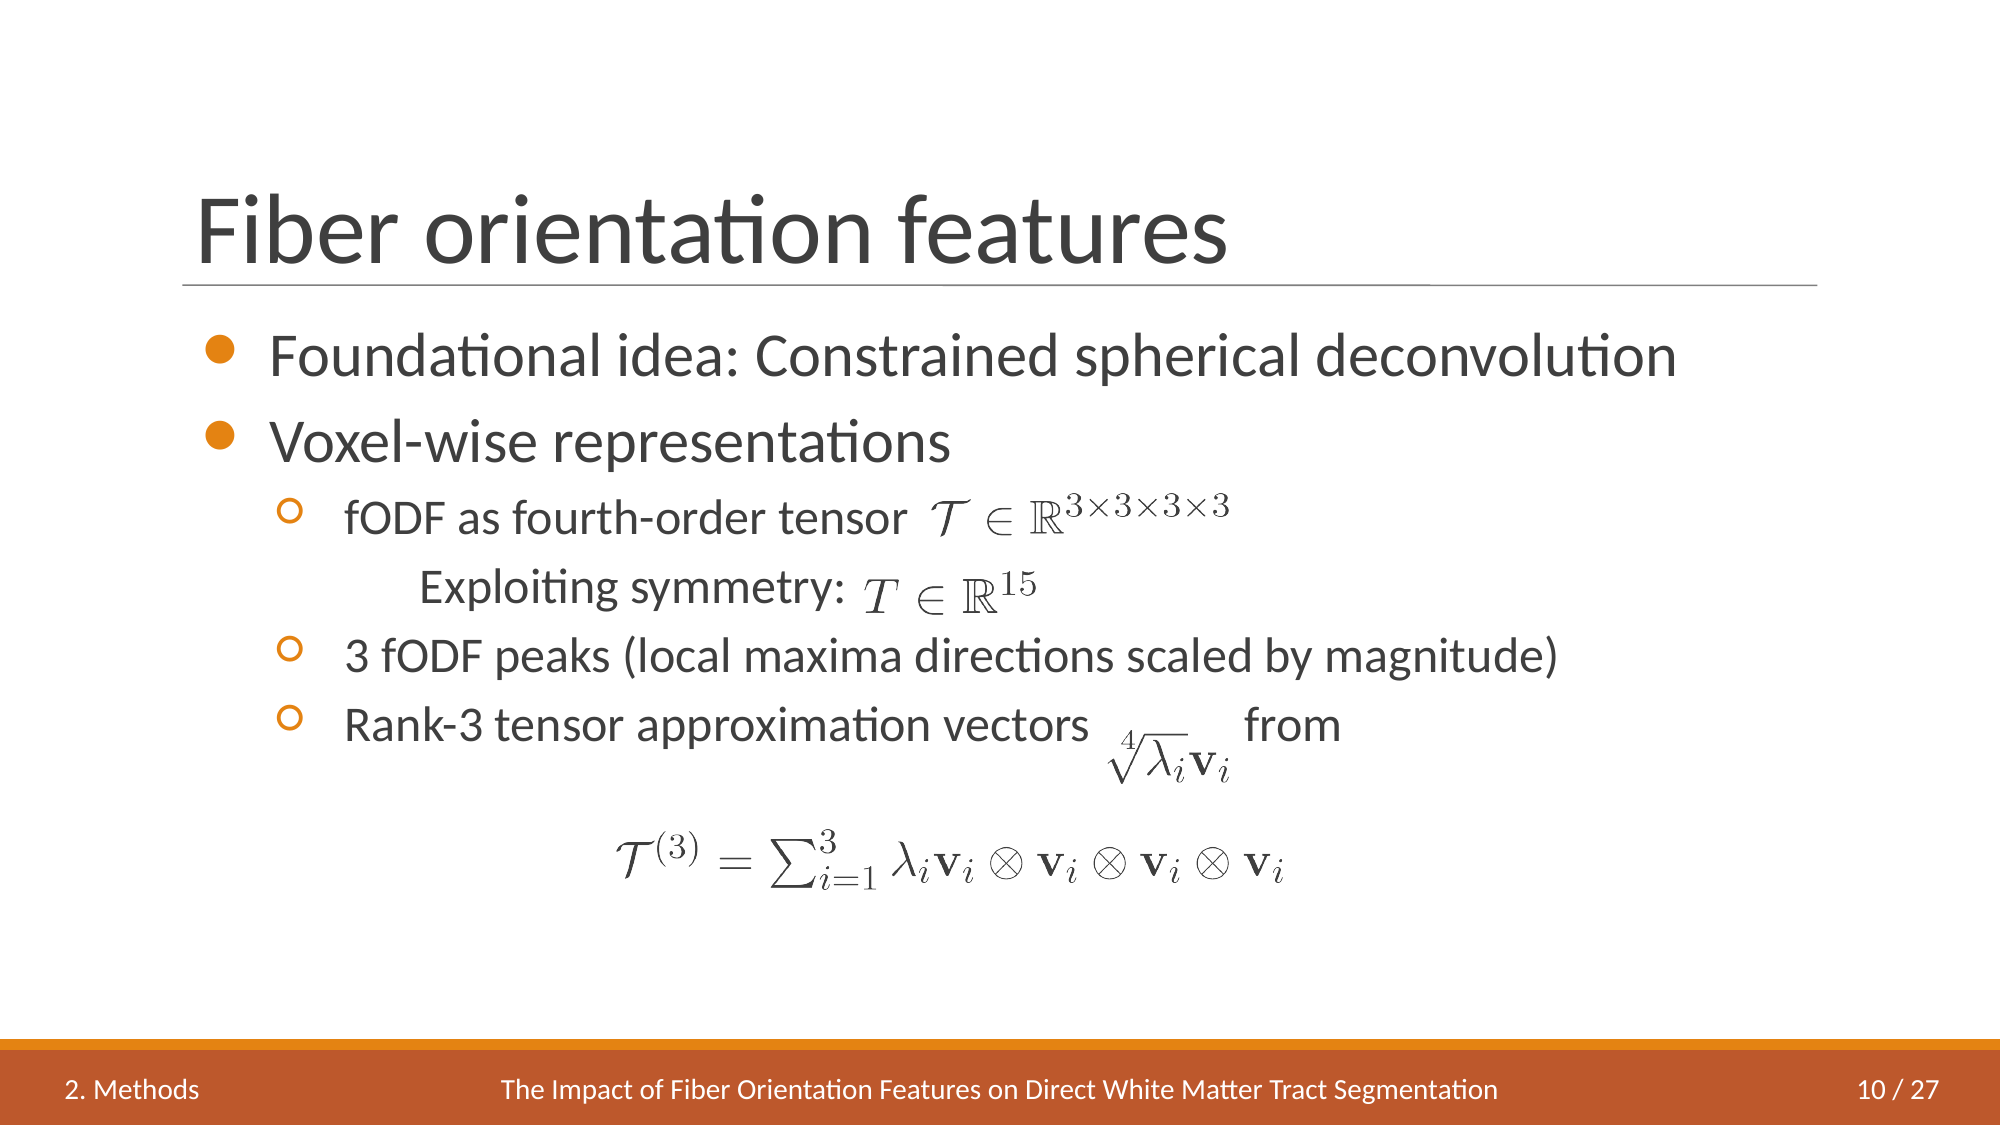

# Fiber orientation features
Foundational idea: Constrained spherical deconvolution
Voxel-wise representations
fODF as fourth-order tensor
			Exploiting symmetry:
3 fODF peaks (local maxima directions scaled by magnitude)
Rank-3 tensor approximation vectors			from
2. Methods
The Impact of Fiber Orientation Features on Direct White Matter Tract Segmentation